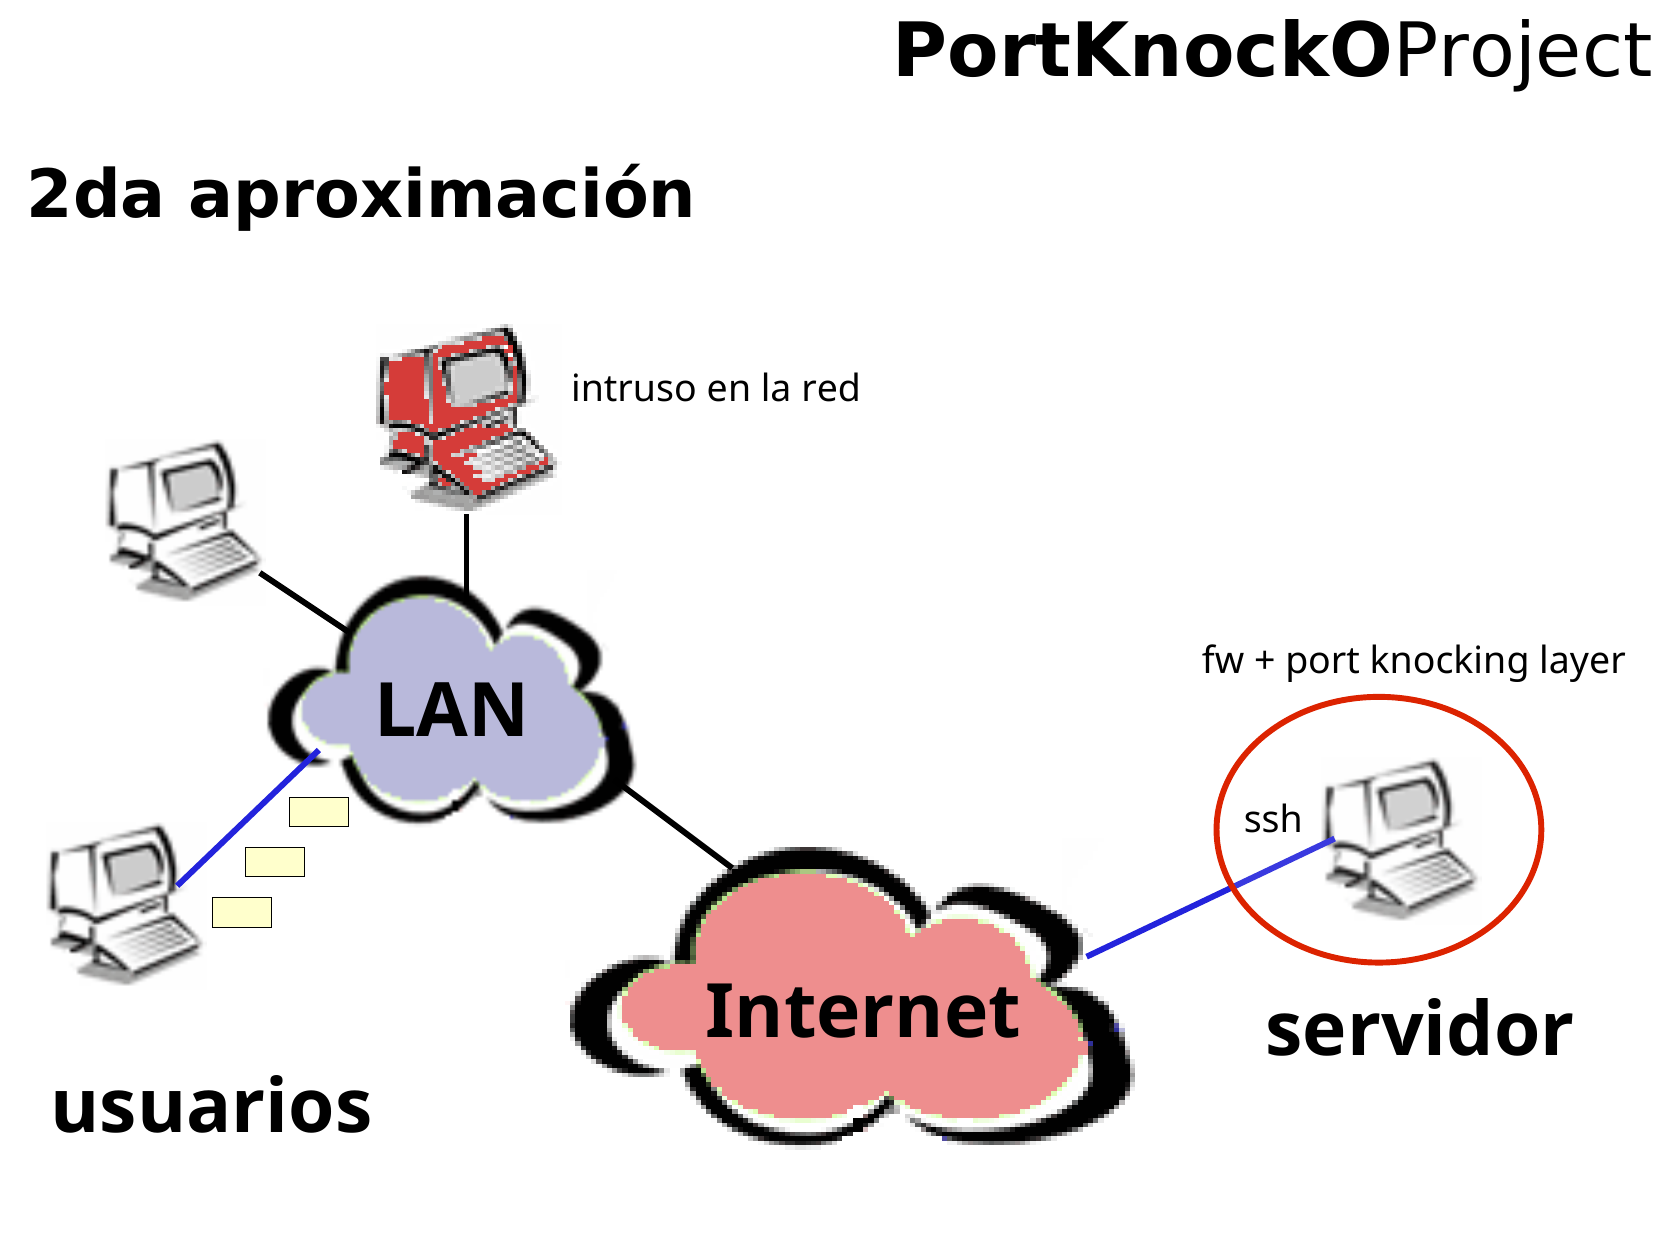

PortKnockOProject
2da aproximación
intruso en la red
fw + port knocking layer
LAN
ssh
Internet
servidor
usuarios